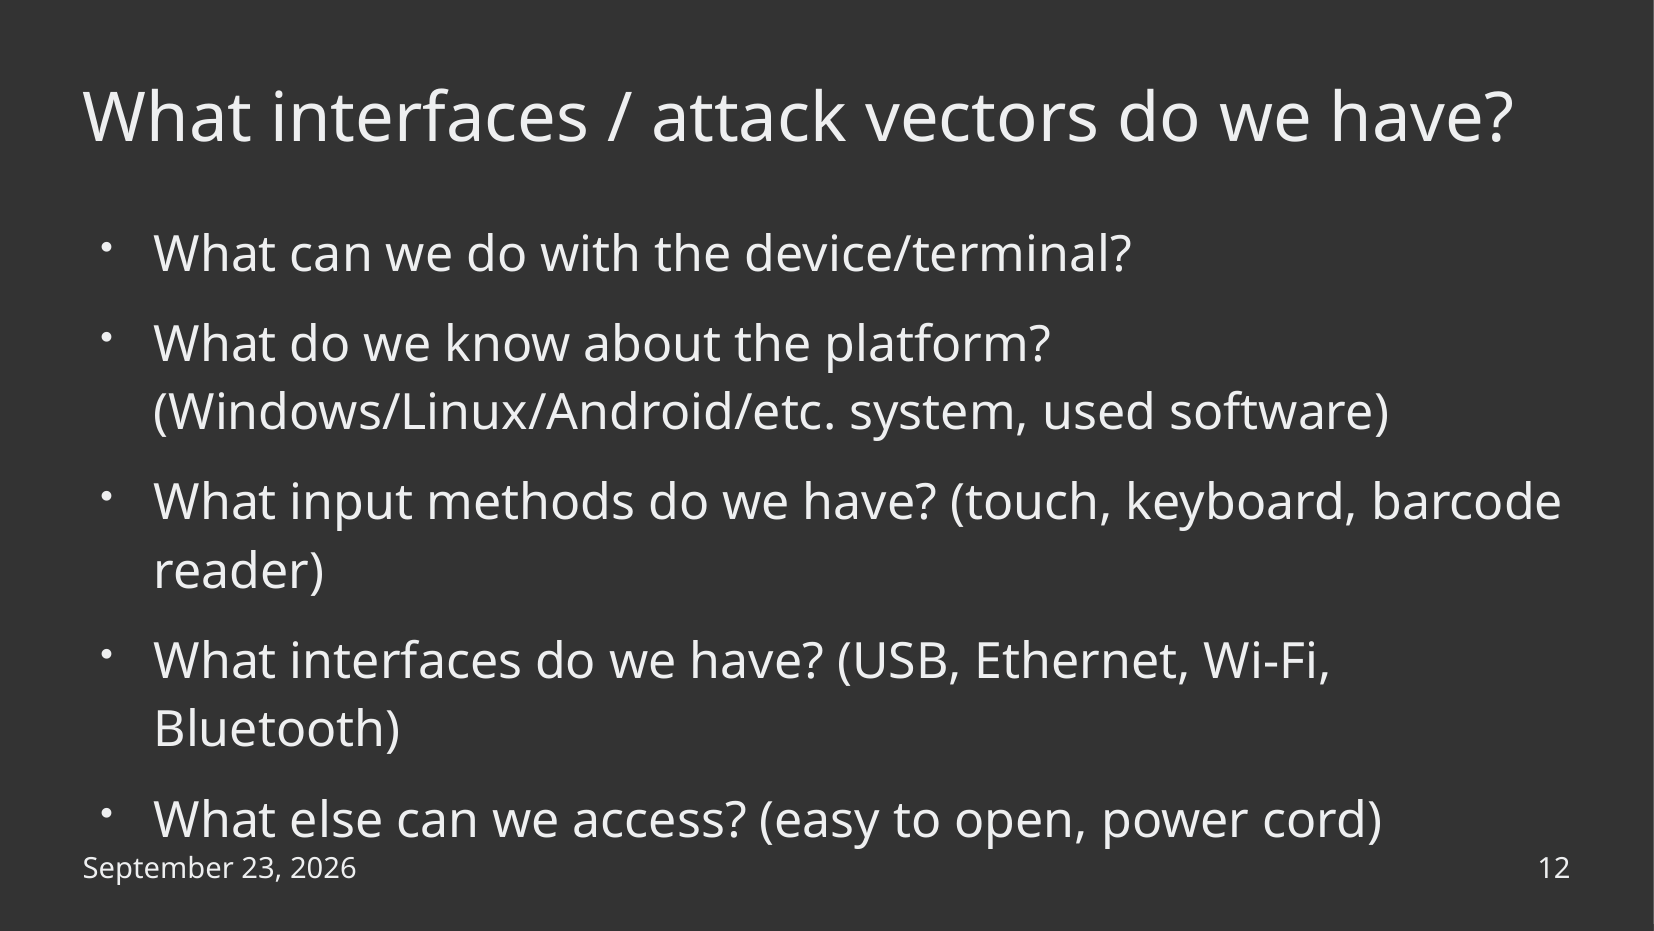

# What interfaces / attack vectors do we have?
What can we do with the device/terminal?
What do we know about the platform?
(Windows/Linux/Android/etc. system, used software)
What input methods do we have? (touch, keyboard, barcode reader)
What interfaces do we have? (USB, Ethernet, Wi-Fi, Bluetooth)
What else can we access? (easy to open, power cord)
12